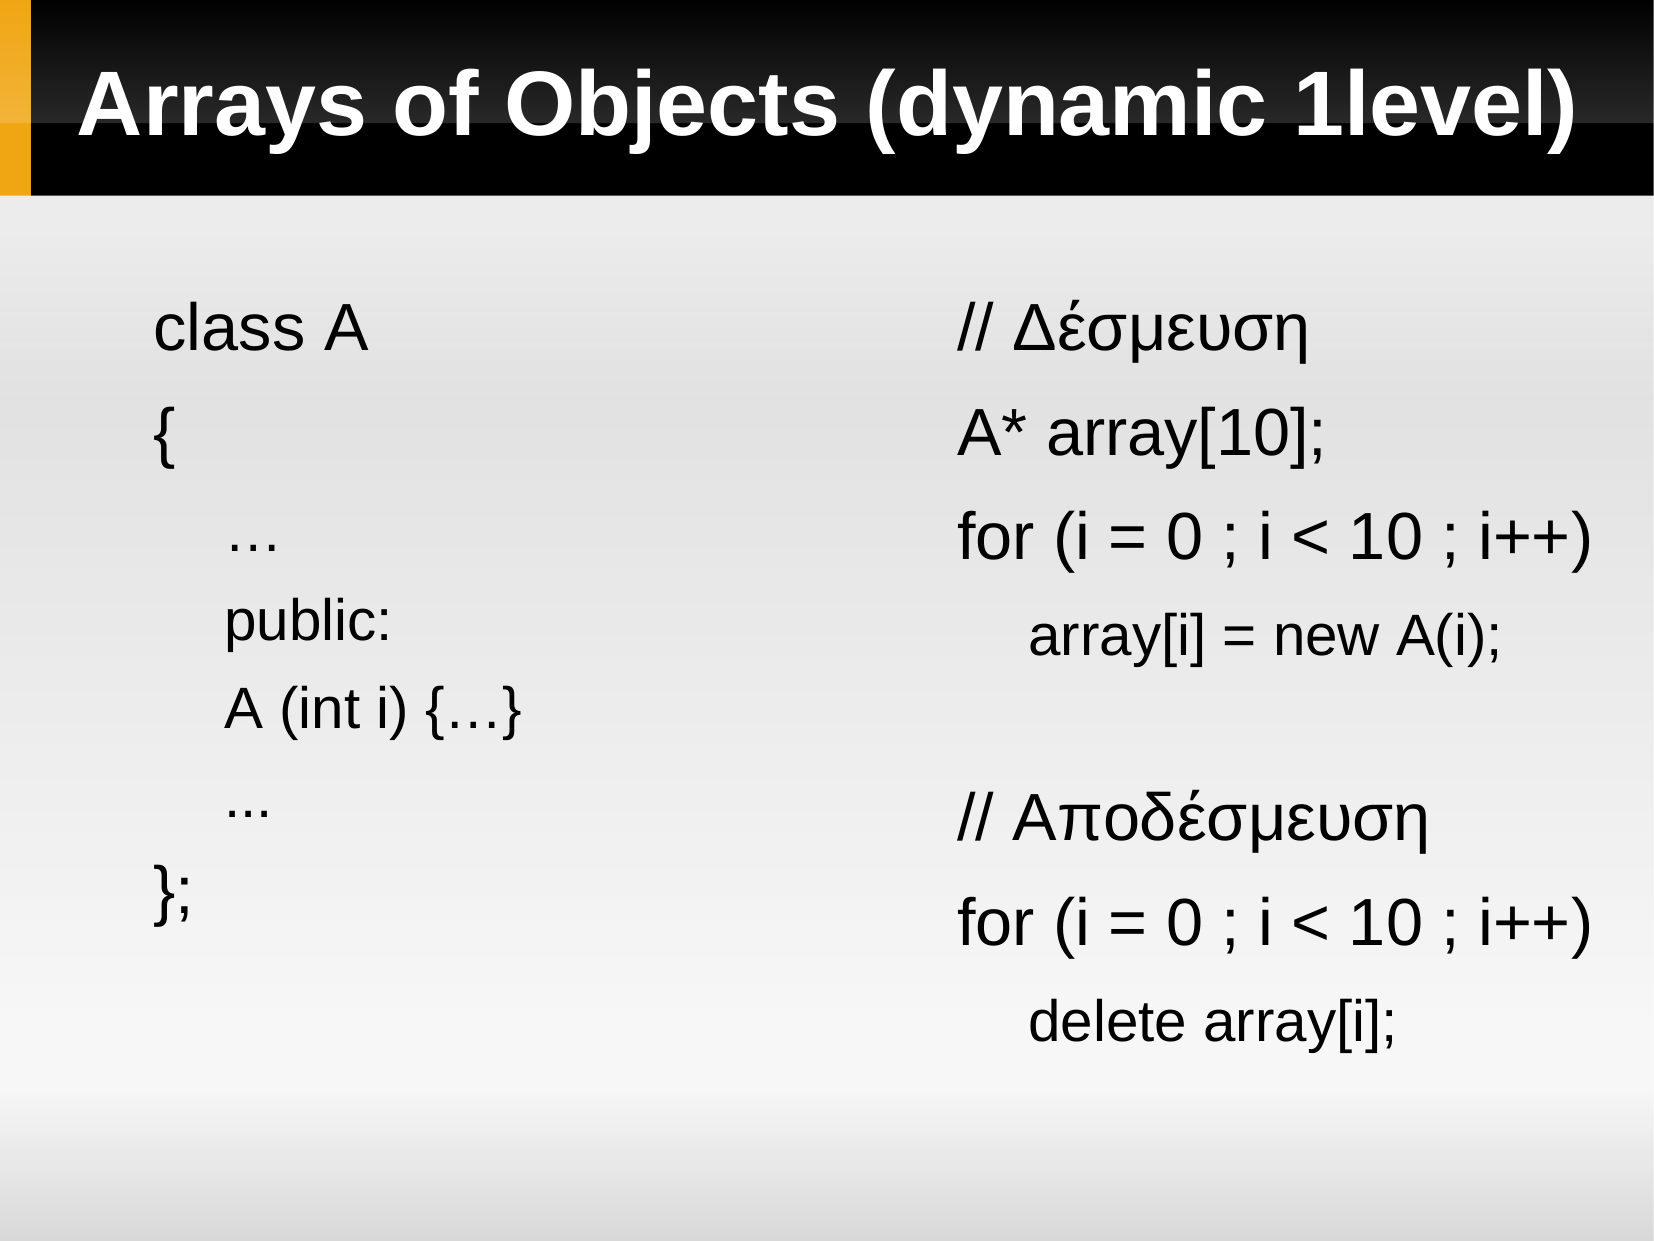

# Arrays of Objects (dynamic 1level)
class A
{
…
public:
A (int i) {…}
...
};
// Δέσμευση
A* array[10];
for (i = 0 ; i < 10 ; i++)
array[i] = new A(i);
// Αποδέσμευση
for (i = 0 ; i < 10 ; i++)
delete array[i];